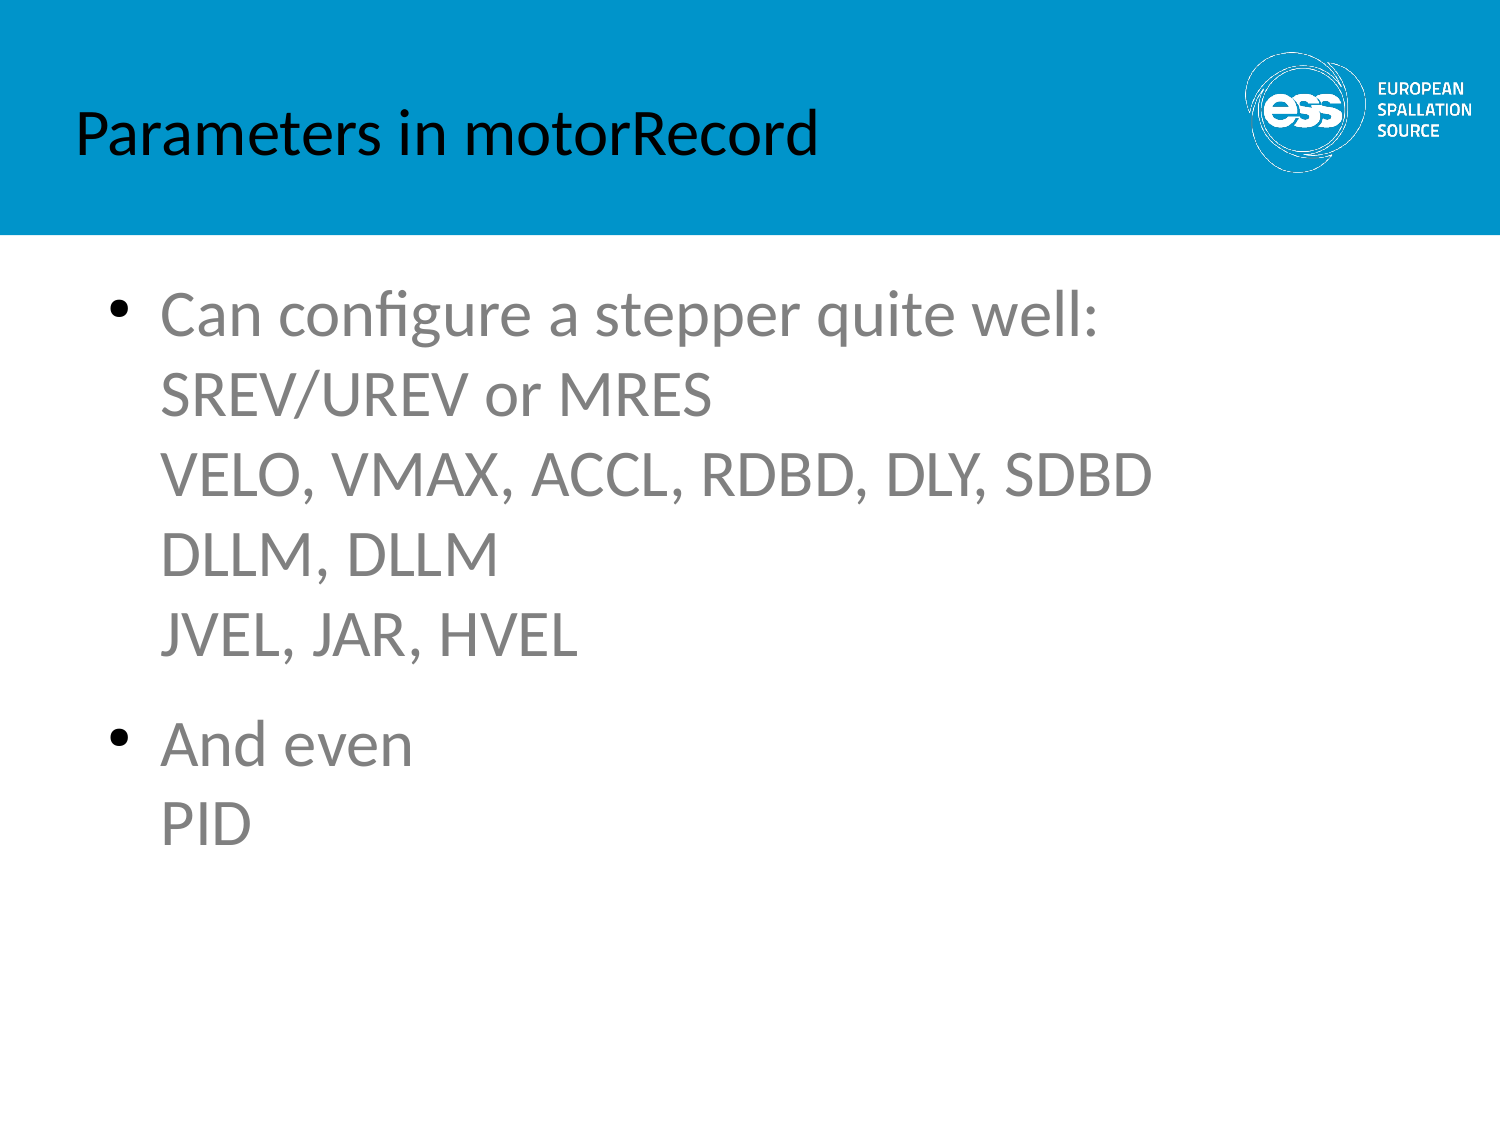

# Parameters in motorRecord
Can configure a stepper quite well:
SREV/UREV or MRES
VELO, VMAX, ACCL, RDBD, DLY, SDBD
DLLM, DLLM
JVEL, JAR, HVEL
And even
PID